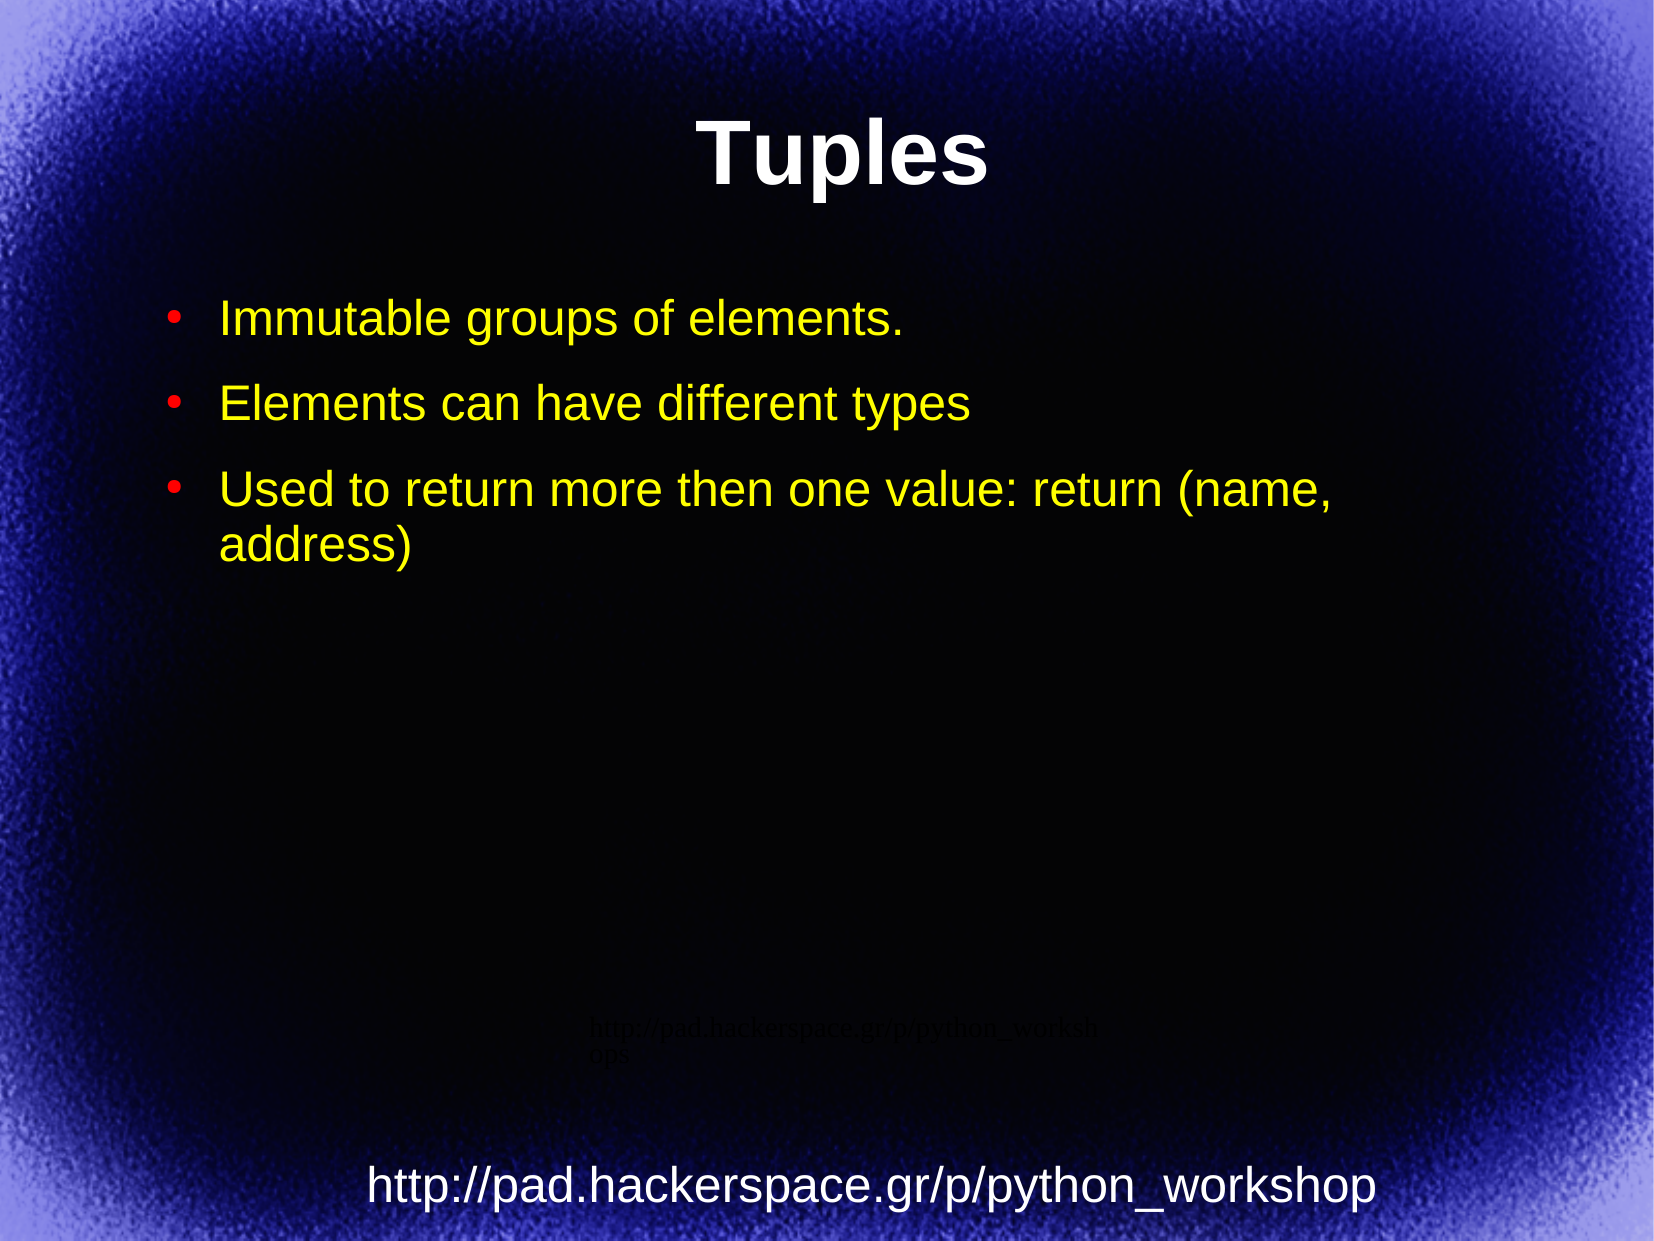

# Tuples
Immutable groups of elements.
Elements can have different types
Used to return more then one value: return (name, address)
http://pad.hackerspace.gr/p/python_workshops
http://pad.hackerspace.gr/p/python_workshop